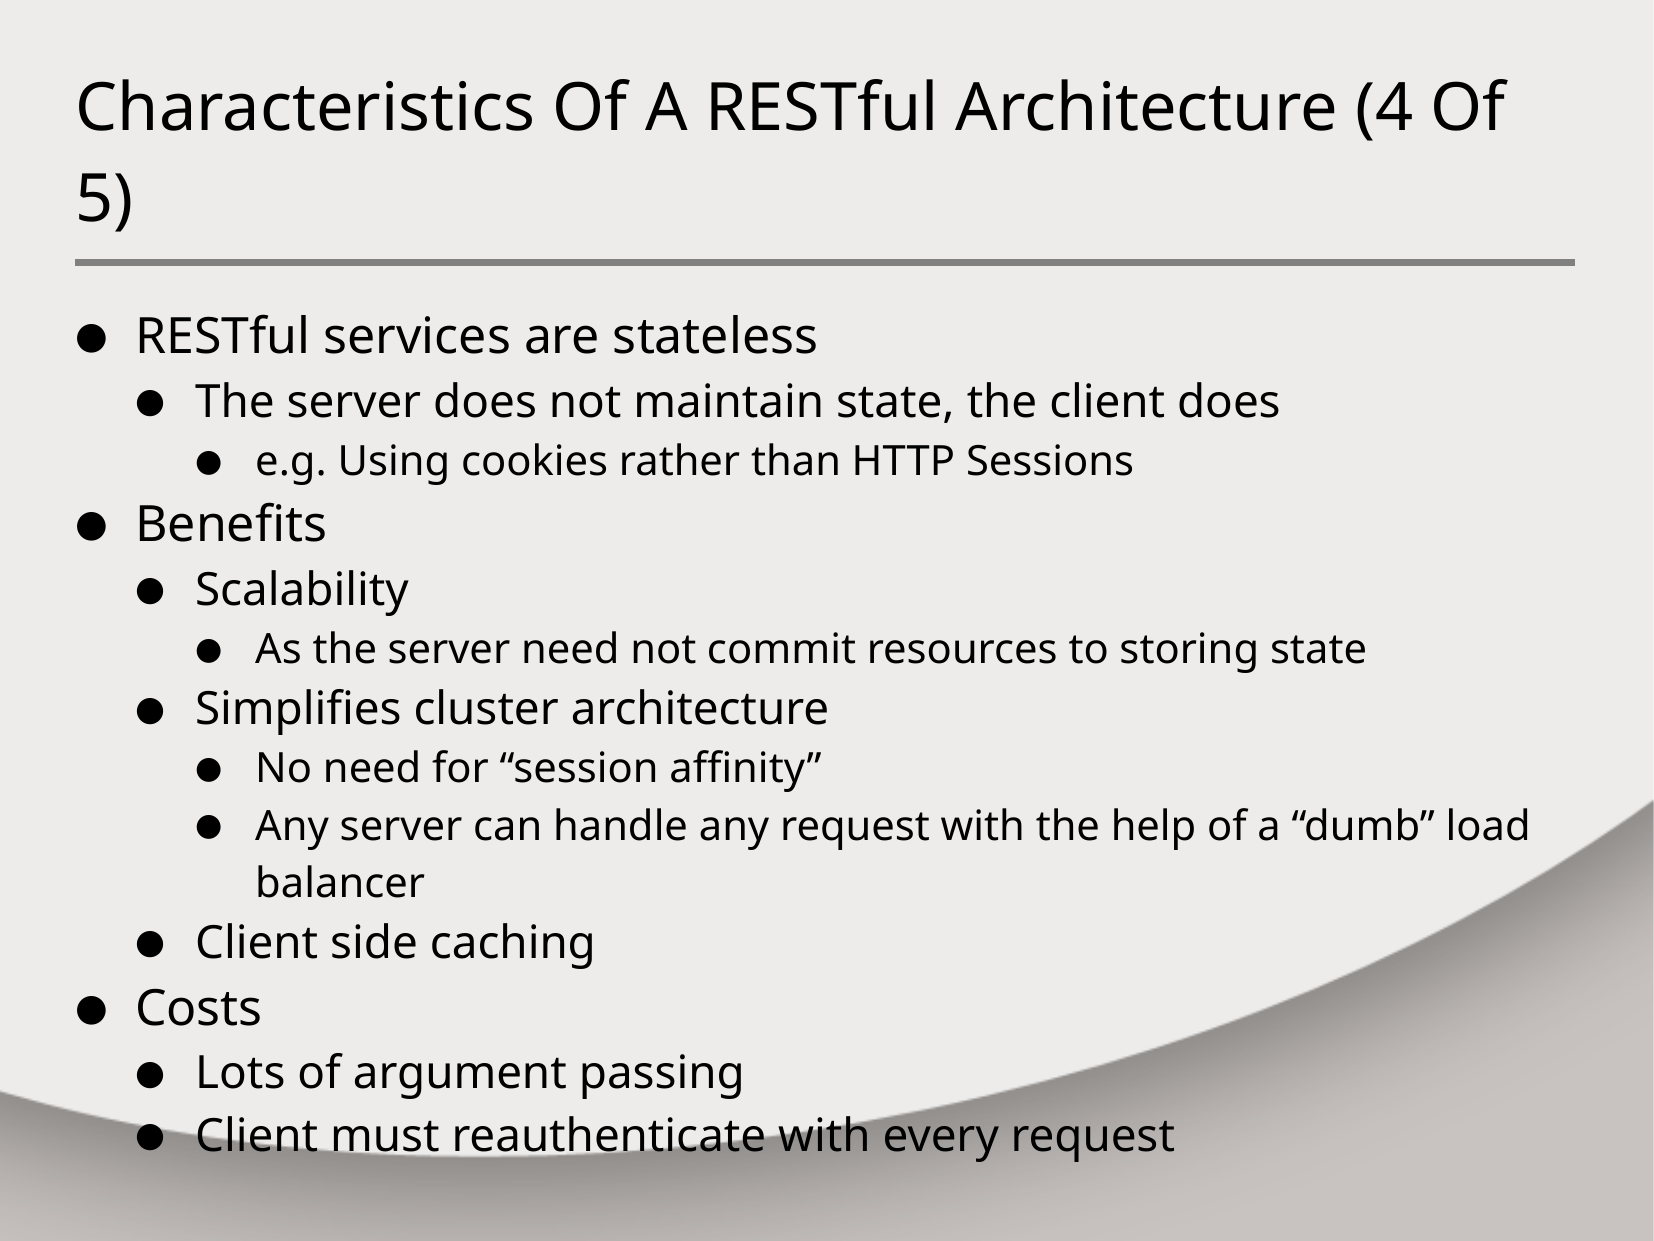

# Characteristics Of A RESTful Architecture (4 Of 5)
RESTful services are stateless
The server does not maintain state, the client does
e.g. Using cookies rather than HTTP Sessions
Benefits
Scalability
As the server need not commit resources to storing state
Simplifies cluster architecture
No need for “session affinity”
Any server can handle any request with the help of a “dumb” load balancer
Client side caching
Costs
Lots of argument passing
Client must reauthenticate with every request